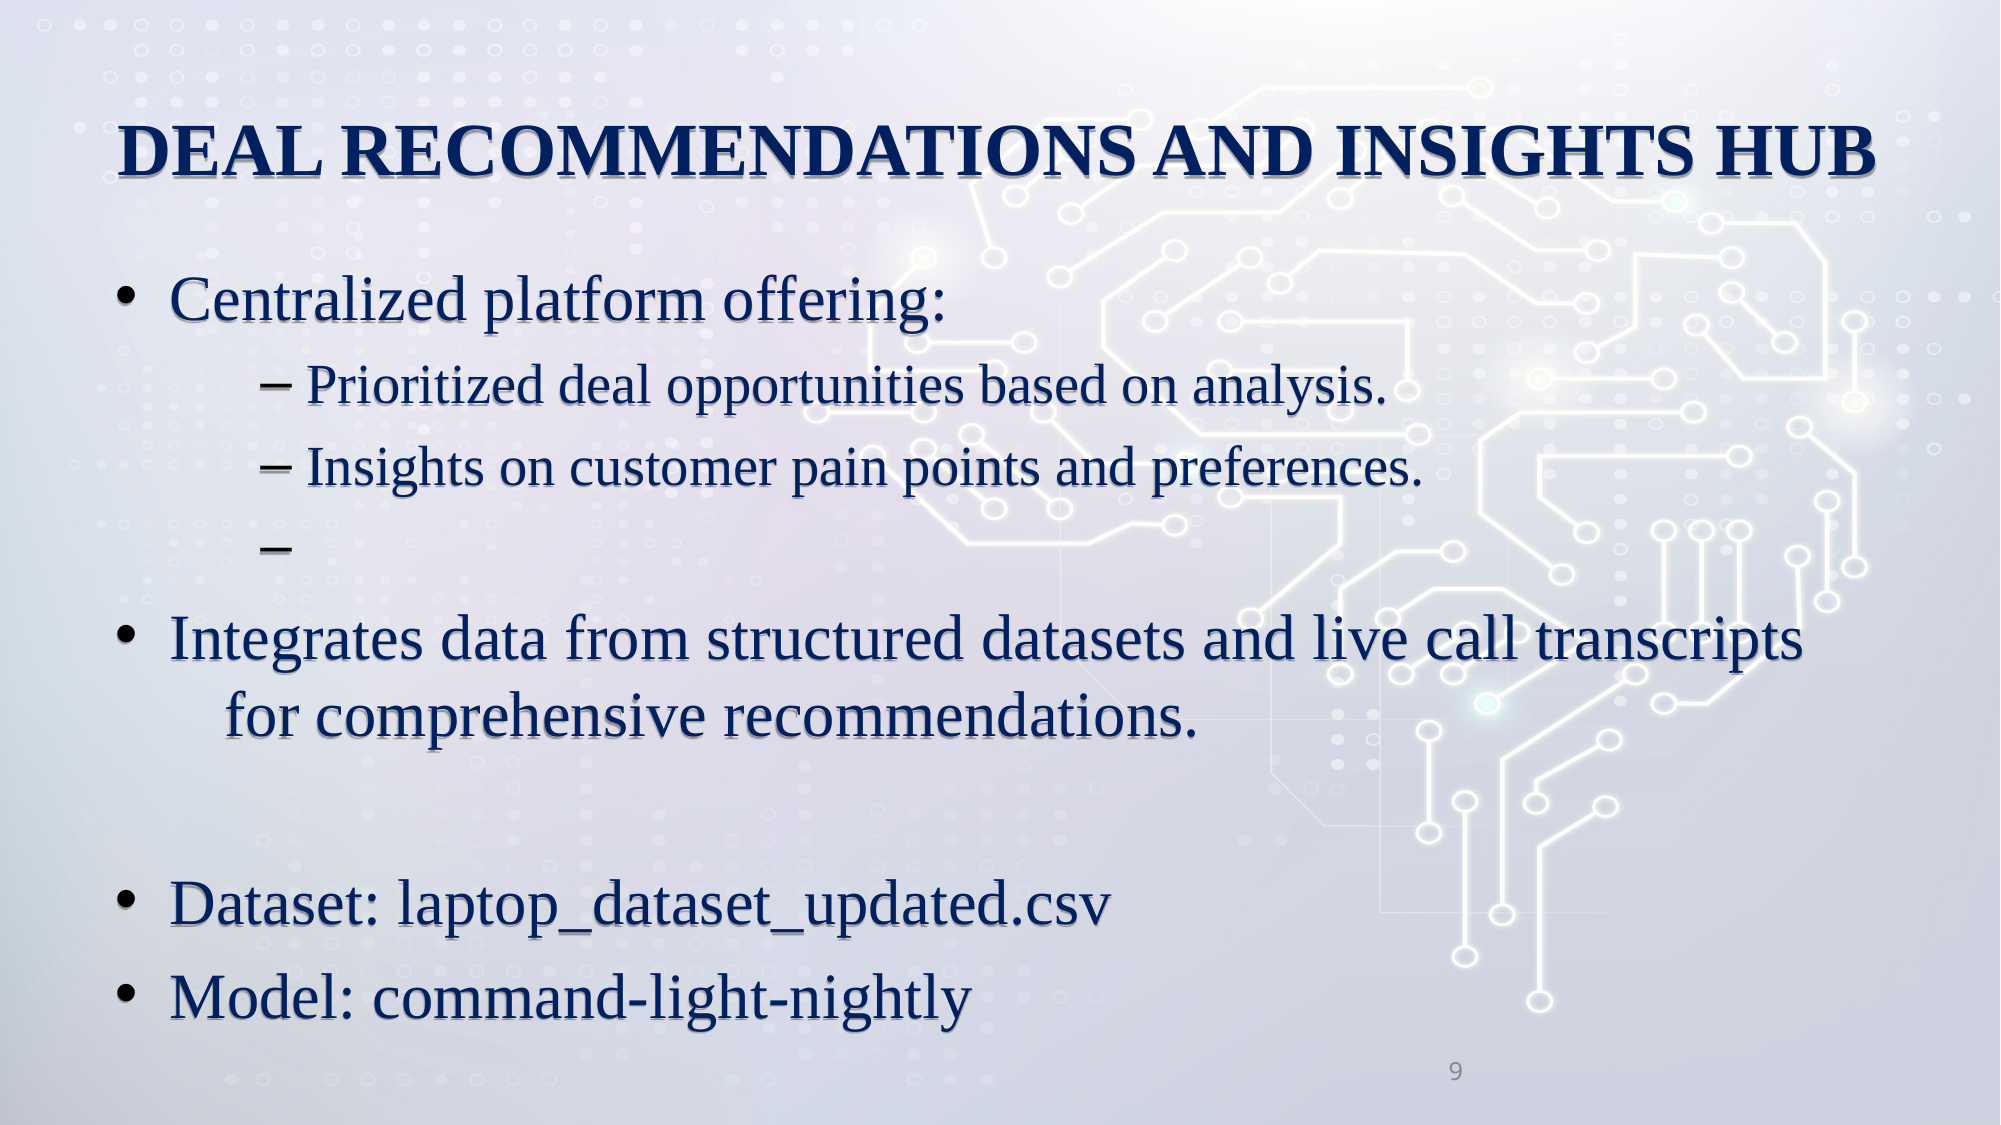

# DEAL RECOMMENDATIONS AND INSIGHTS HUB
Centralized platform offering:
Prioritized deal opportunities based on analysis.
Insights on customer pain points and preferences.
Integrates data from structured datasets and live call transcripts for comprehensive recommendations.
Dataset: laptop_dataset_updated.csv
Model: command-light-nightly